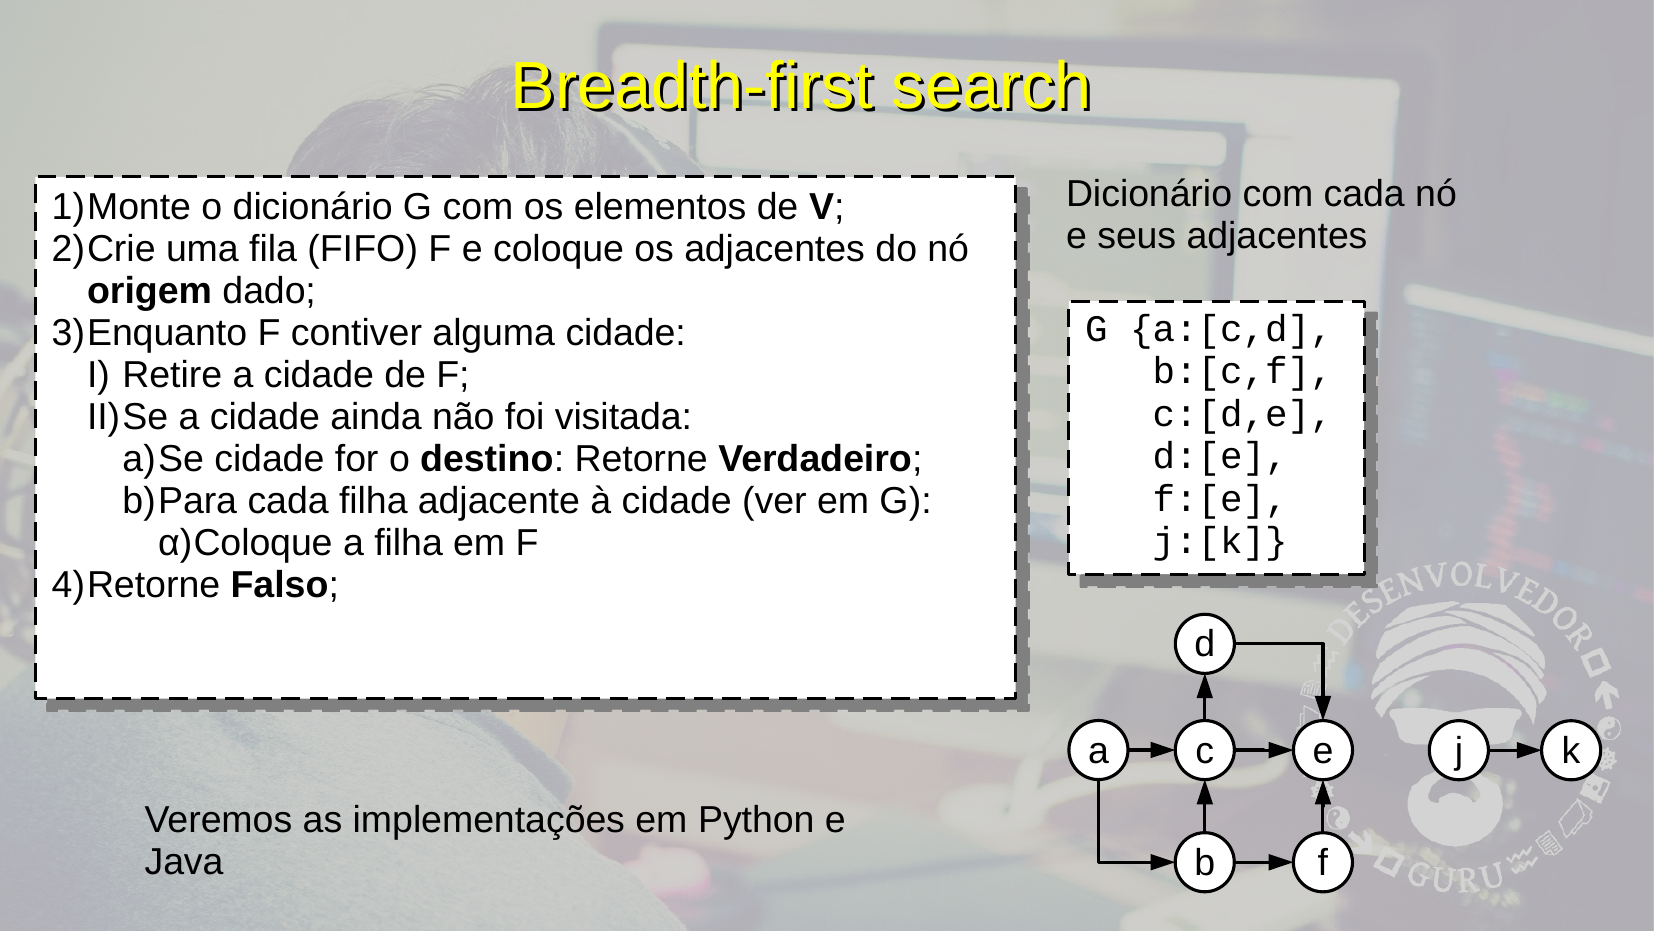

Breadth-first search
Dicionário com cada nó e seus adjacentes
Monte o dicionário G com os elementos de V;
Crie uma fila (FIFO) F e coloque os adjacentes do nó origem dado;
Enquanto F contiver alguma cidade:
Retire a cidade de F;
Se a cidade ainda não foi visitada:
Se cidade for o destino: Retorne Verdadeiro;
Para cada filha adjacente à cidade (ver em G):
Coloque a filha em F
Retorne Falso;
G {a:[c,d],
 b:[c,f],
 c:[d,e],
 d:[e],
 f:[e],
 j:[k]}
d
a
c
e
j
k
b
f
Veremos as implementações em Python e Java
Dicionário com cada nó e seus adjacentes